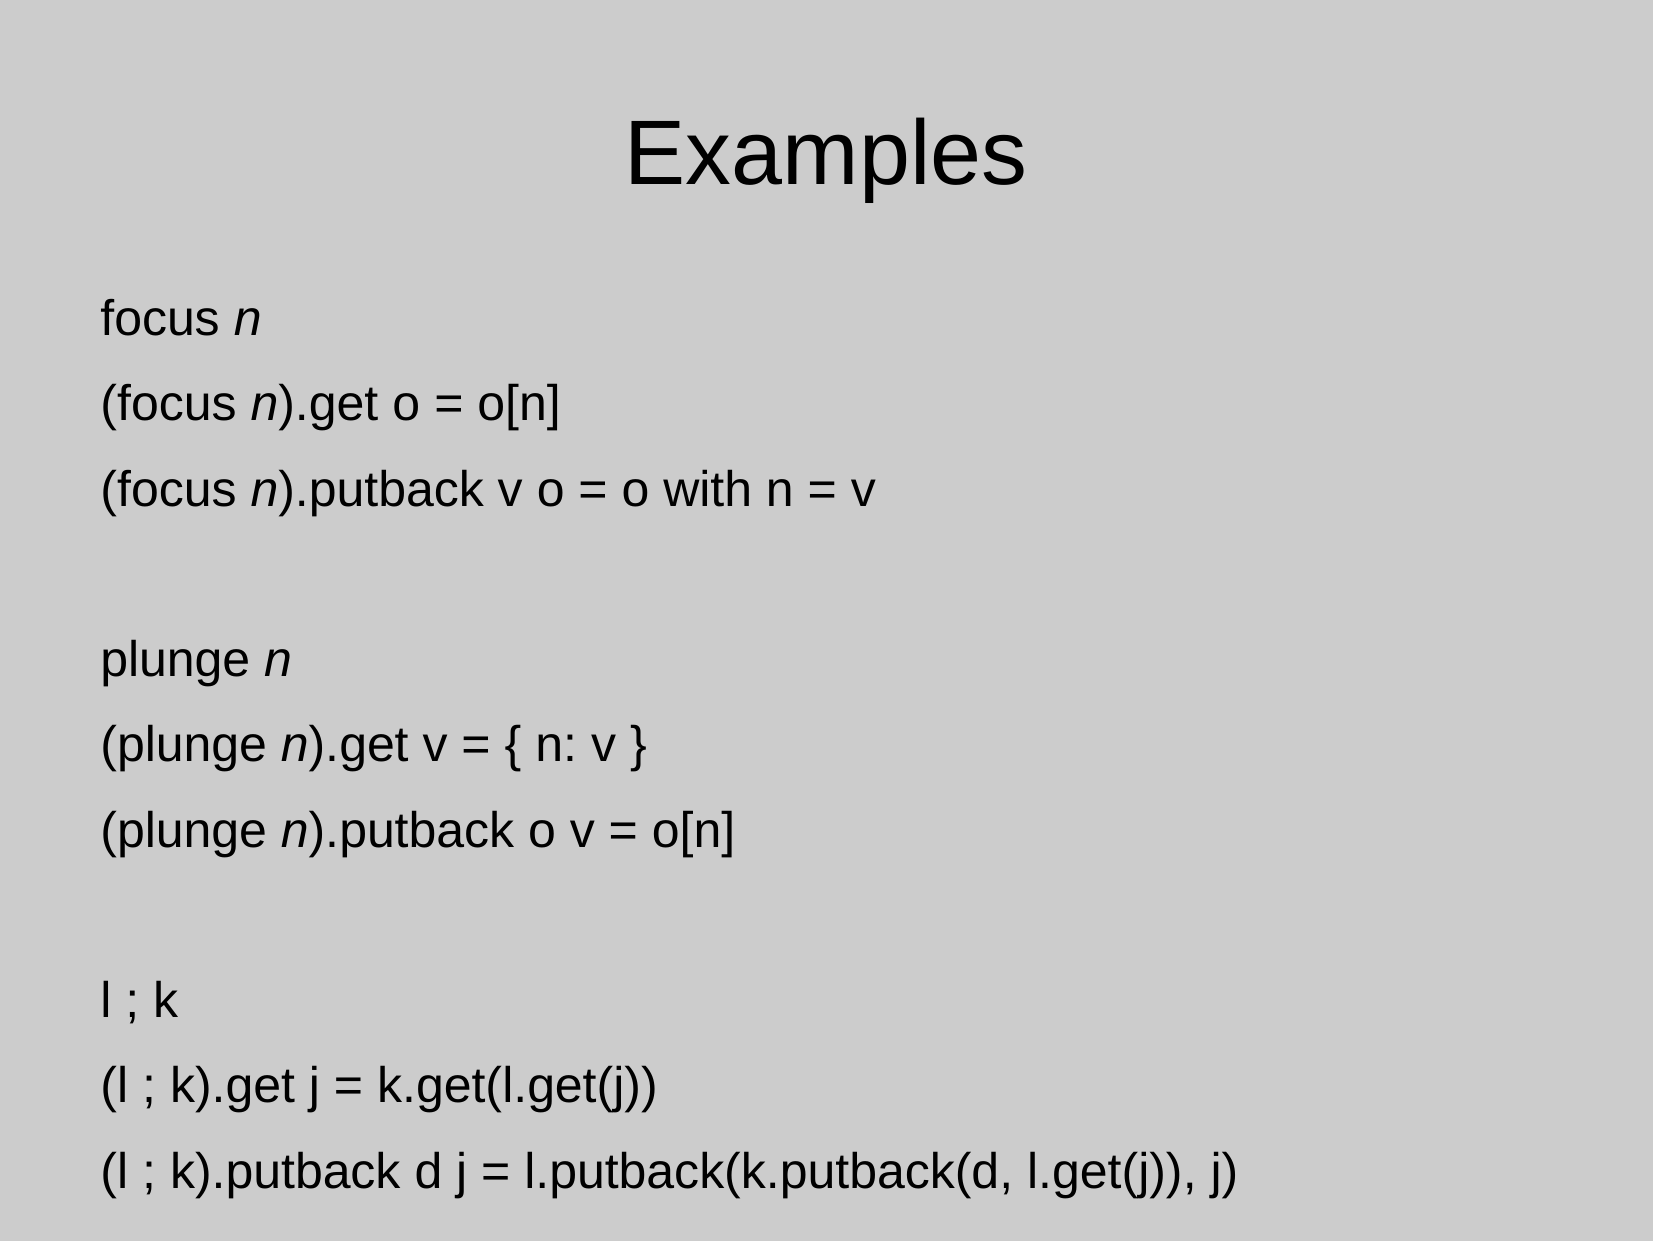

# Examples
focus n
(focus n).get o = o[n]
(focus n).putback v o = o with n = v
plunge n
(plunge n).get v = { n: v }
(plunge n).putback o v = o[n]
l ; k
(l ; k).get j = k.get(l.get(j))
(l ; k).putback d j = l.putback(k.putback(d, l.get(j)), j)